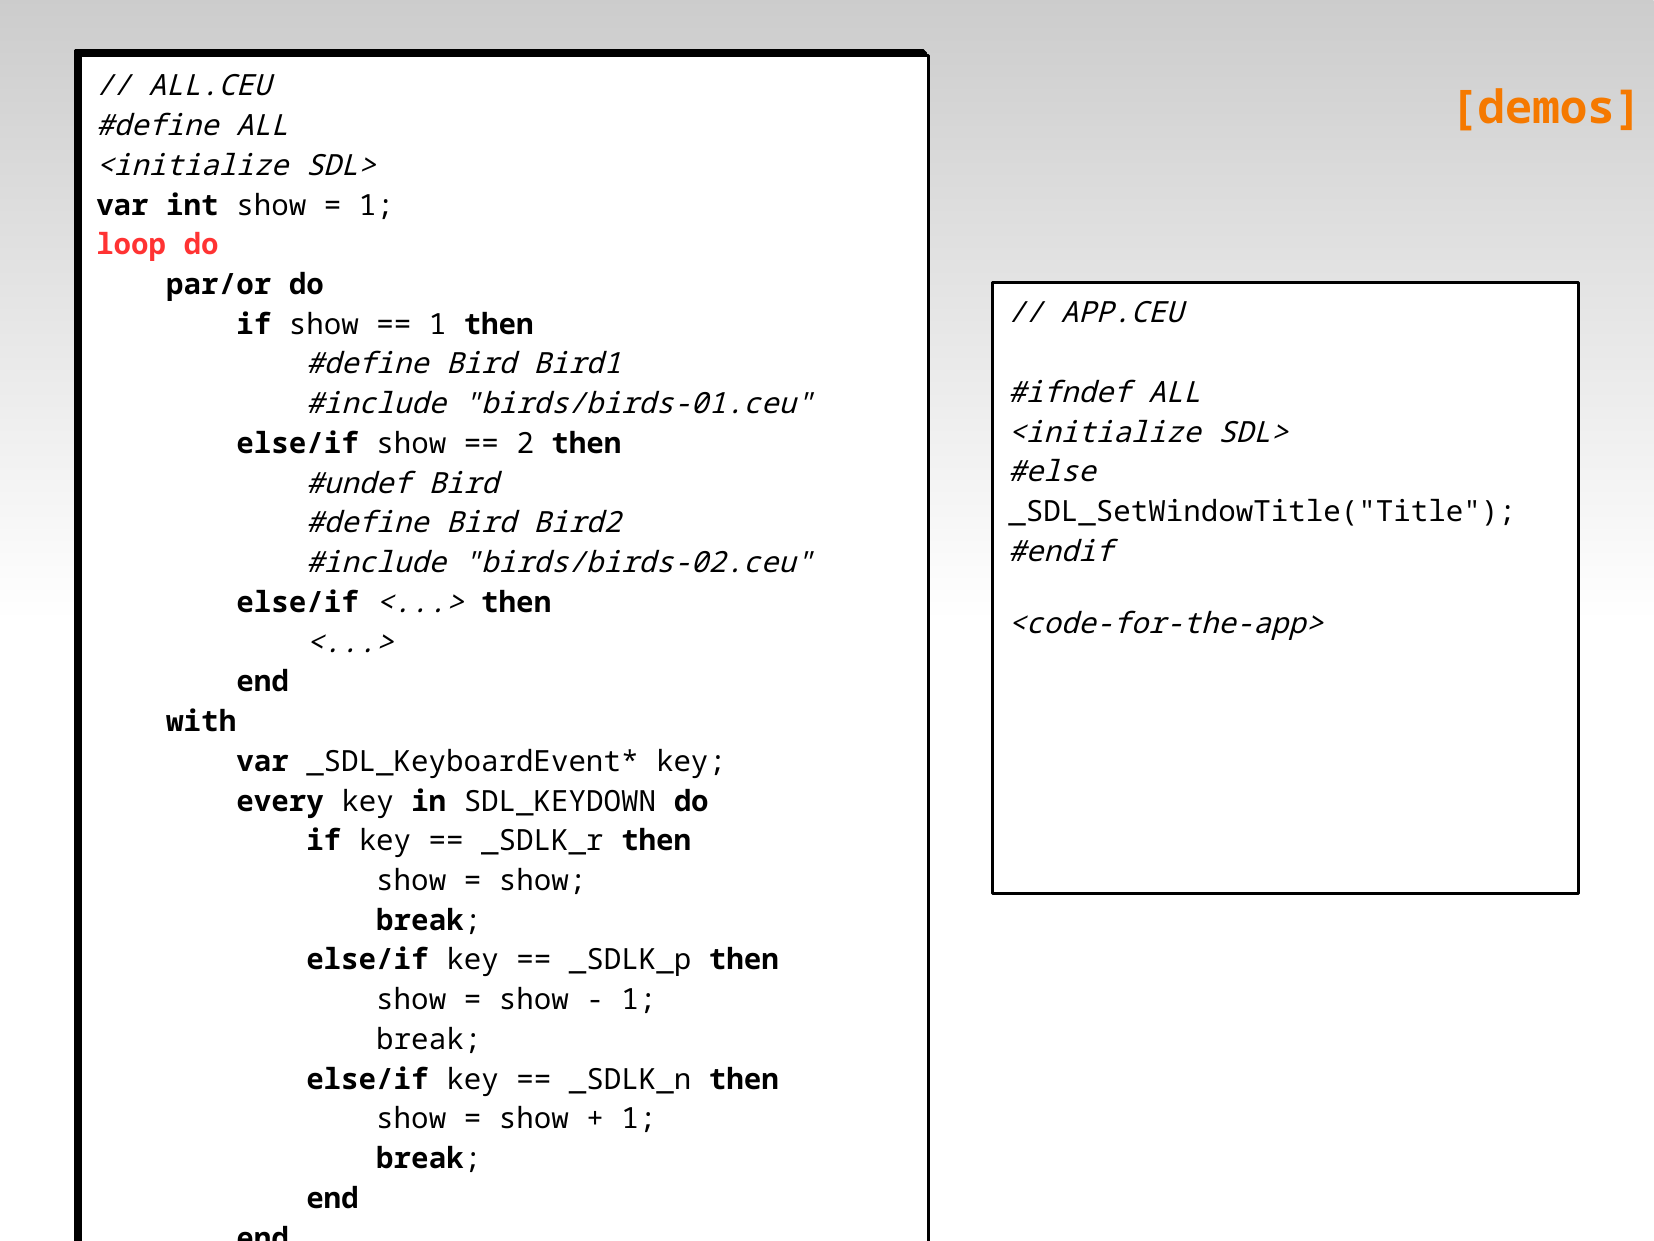

# [demos]
// ALL.CEU
#define ALL
<initialize SDL>
var int show = 1;
 if show == 1 then
 #include "birds/birds-01.ceu"
 else/if show == 2 then
 #include "birds/birds-02.ceu"
 else/if <...> then
 <...>
 end
// ALL.CEU
#define ALL
<initialize SDL>
var int show = 1;
 if show == 1 then
 #define Bird Bird1
 #include "birds/birds-01.ceu"
 else/if show == 2 then
 #undef Bird
 #define Bird Bird2
 #include "birds/birds-02.ceu"
 else/if <...> then
 <...>
 end
// ALL.CEU
#define ALL
<initialize SDL>
var int show = 1;
 par/or do
 if show == 1 then
 #define Bird Bird1
 #include "birds/birds-01.ceu"
 else/if show == 2 then
 #undef Bird
 #define Bird Bird2
 #include "birds/birds-02.ceu"
 else/if <...> then
 <...>
 end
 with
 var _SDL_KeyboardEvent* key;
 every key in SDL_KEYDOWN do
 if key == _SDLK_r then
 show = show;
 break;
 else/if key == _SDLK_p then
 show = show - 1;
 break;
 else/if key == _SDLK_n then
 show = show + 1;
 break;
 end
 end
 <adjust “show” limits>
 end
// ALL.CEU
#define ALL
<initialize SDL>
var int show = 1;
loop do
 par/or do
 if show == 1 then
 #define Bird Bird1
 #include "birds/birds-01.ceu"
 else/if show == 2 then
 #undef Bird
 #define Bird Bird2
 #include "birds/birds-02.ceu"
 else/if <...> then
 <...>
 end
 with
 var _SDL_KeyboardEvent* key;
 every key in SDL_KEYDOWN do
 if key == _SDLK_r then
 show = show;
 break;
 else/if key == _SDLK_p then
 show = show - 1;
 break;
 else/if key == _SDLK_n then
 show = show + 1;
 break;
 end
 end
 <adjust “show” limits>
 end
end
// APP.CEU
#ifndef ALL
<initialize SDL>
#else
_SDL_SetWindowTitle("Title");
#endif
<code-for-the-app>